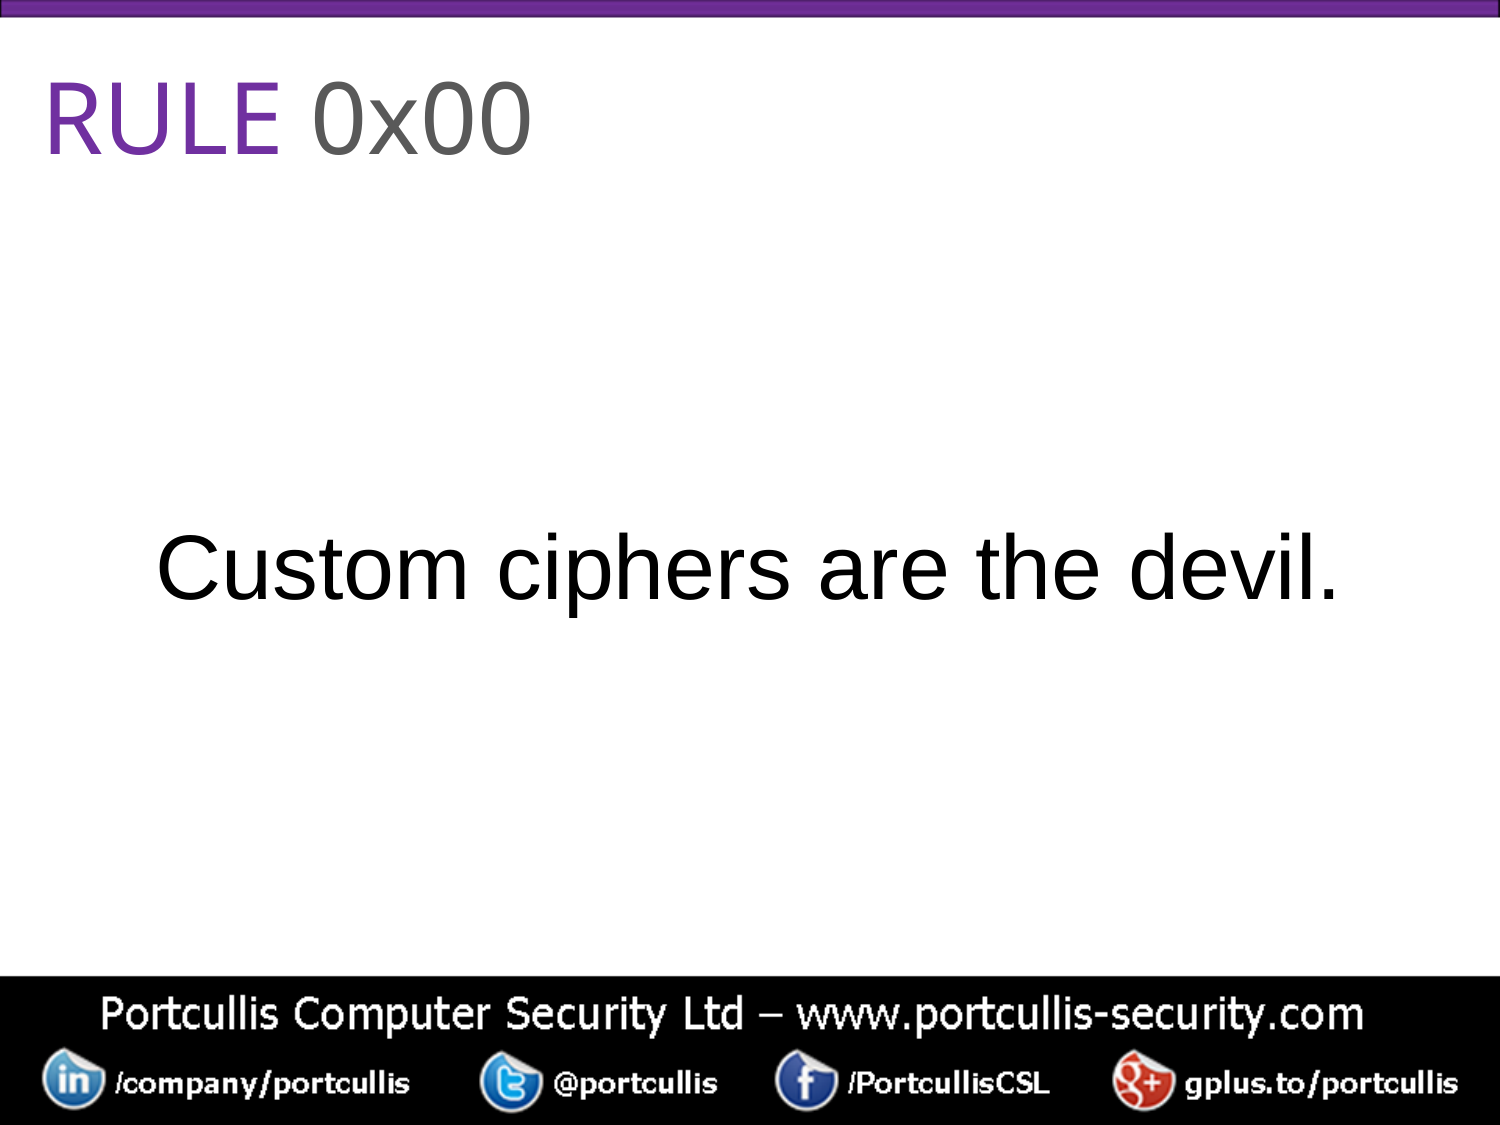

# RULE 0x00
Custom ciphers are the devil.